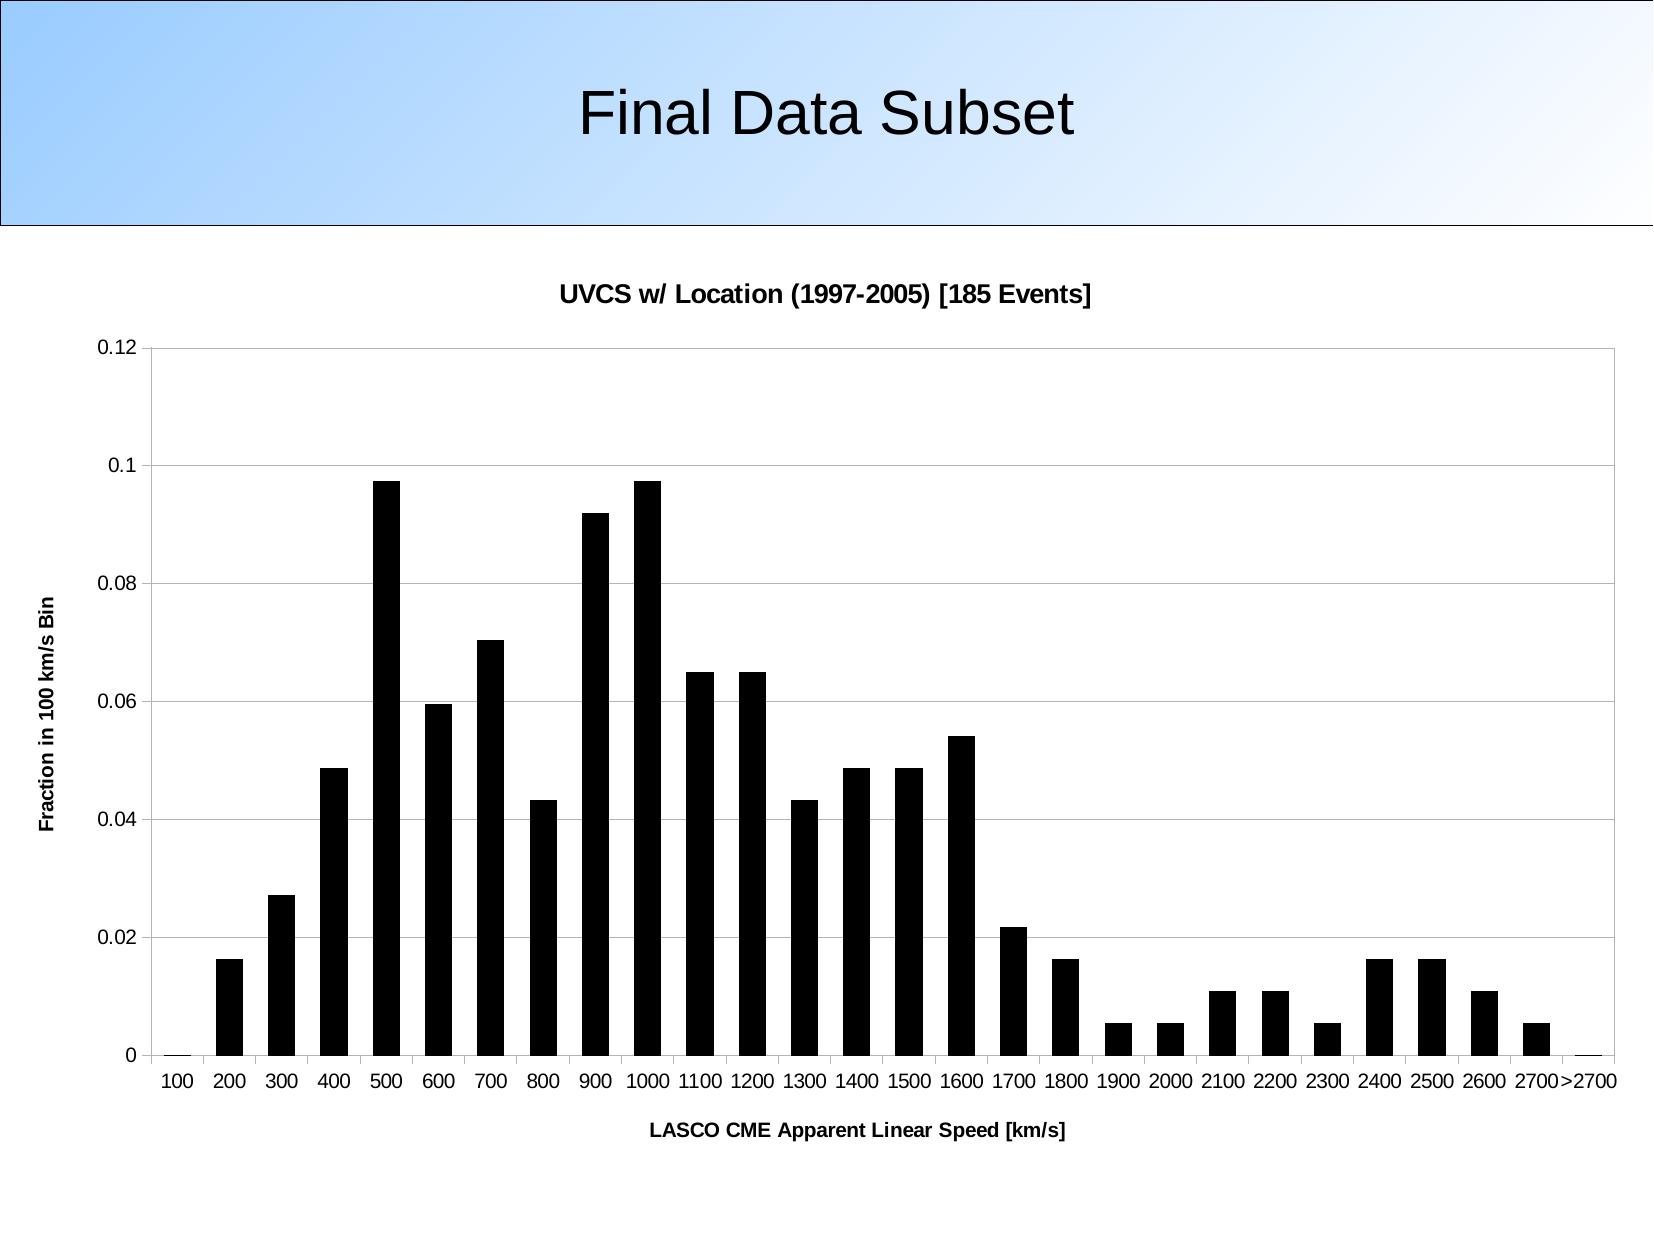

Final Data Subset
### Chart: UVCS w/ Location (1997-2005) [185 Events]
| Category | Column AV |
|---|---|
| 100 | 0.0 |
| 200 | 0.0162162162162162 |
| 300 | 0.027027027027027 |
| 400 | 0.0486486486486487 |
| 500 | 0.0972972972972973 |
| 600 | 0.0594594594594595 |
| 700 | 0.0702702702702703 |
| 800 | 0.0432432432432432 |
| 900 | 0.0918918918918919 |
| 1000 | 0.0972972972972973 |
| 1100 | 0.0648648648648649 |
| 1200 | 0.0648648648648649 |
| 1300 | 0.0432432432432432 |
| 1400 | 0.0486486486486487 |
| 1500 | 0.0486486486486487 |
| 1600 | 0.0540540540540541 |
| 1700 | 0.0216216216216216 |
| 1800 | 0.0162162162162162 |
| 1900 | 0.00540540540540541 |
| 2000 | 0.00540540540540541 |
| 2100 | 0.0108108108108108 |
| 2200 | 0.0108108108108108 |
| 2300 | 0.00540540540540541 |
| 2400 | 0.0162162162162162 |
| 2500 | 0.0162162162162162 |
| 2600 | 0.0108108108108108 |
| 2700 | 0.00540540540540541 |
| >2700 | 0.0 |